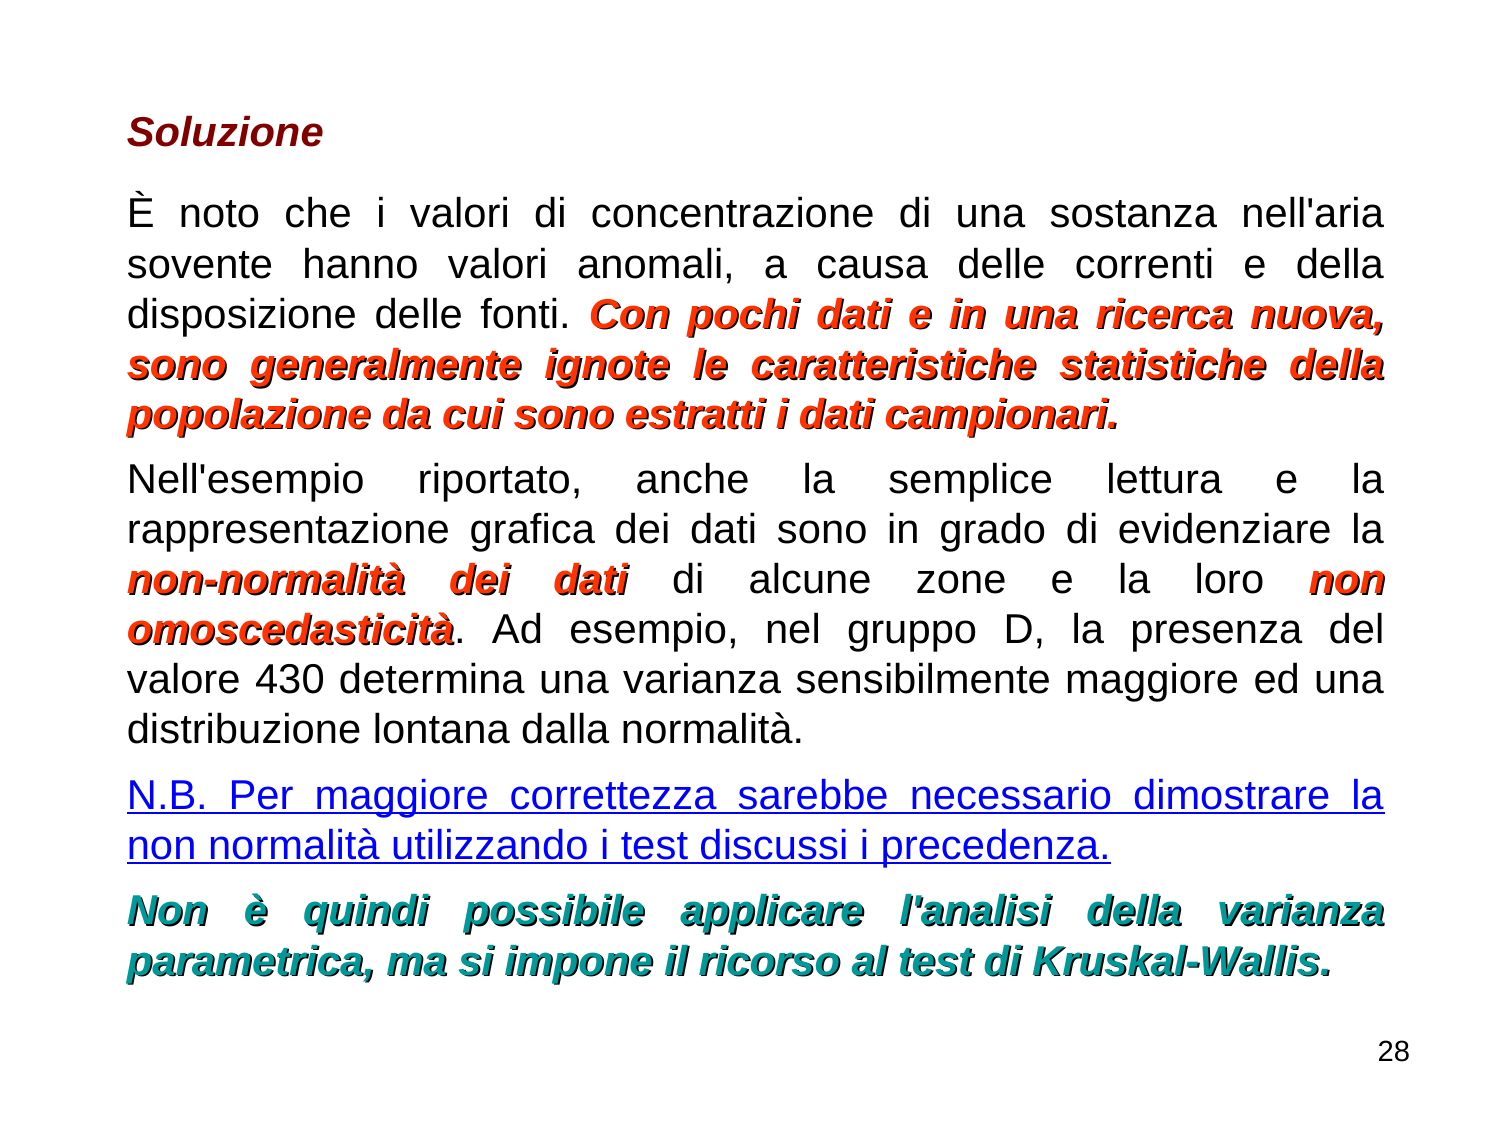

Soluzione
È noto che i valori di concentrazione di una sostanza nell'aria sovente hanno valori anomali, a causa delle correnti e della disposizione delle fonti. Con pochi dati e in una ricerca nuova, sono generalmente ignote le caratteristiche statistiche della popolazione da cui sono estratti i dati campionari.
Nell'esempio riportato, anche la semplice lettura e la rappresentazione grafica dei dati sono in grado di evidenziare la non-normalità dei dati di alcune zone e la loro non omoscedasticità. Ad esempio, nel gruppo D, la presenza del valore 430 determina una varianza sensibilmente maggiore ed una distribuzione lontana dalla normalità.
N.B. Per maggiore correttezza sarebbe necessario dimostrare la non normalità utilizzando i test discussi i precedenza.
Non è quindi possibile applicare l'analisi della varianza parametrica, ma si impone il ricorso al test di Kruskal-Wallis.